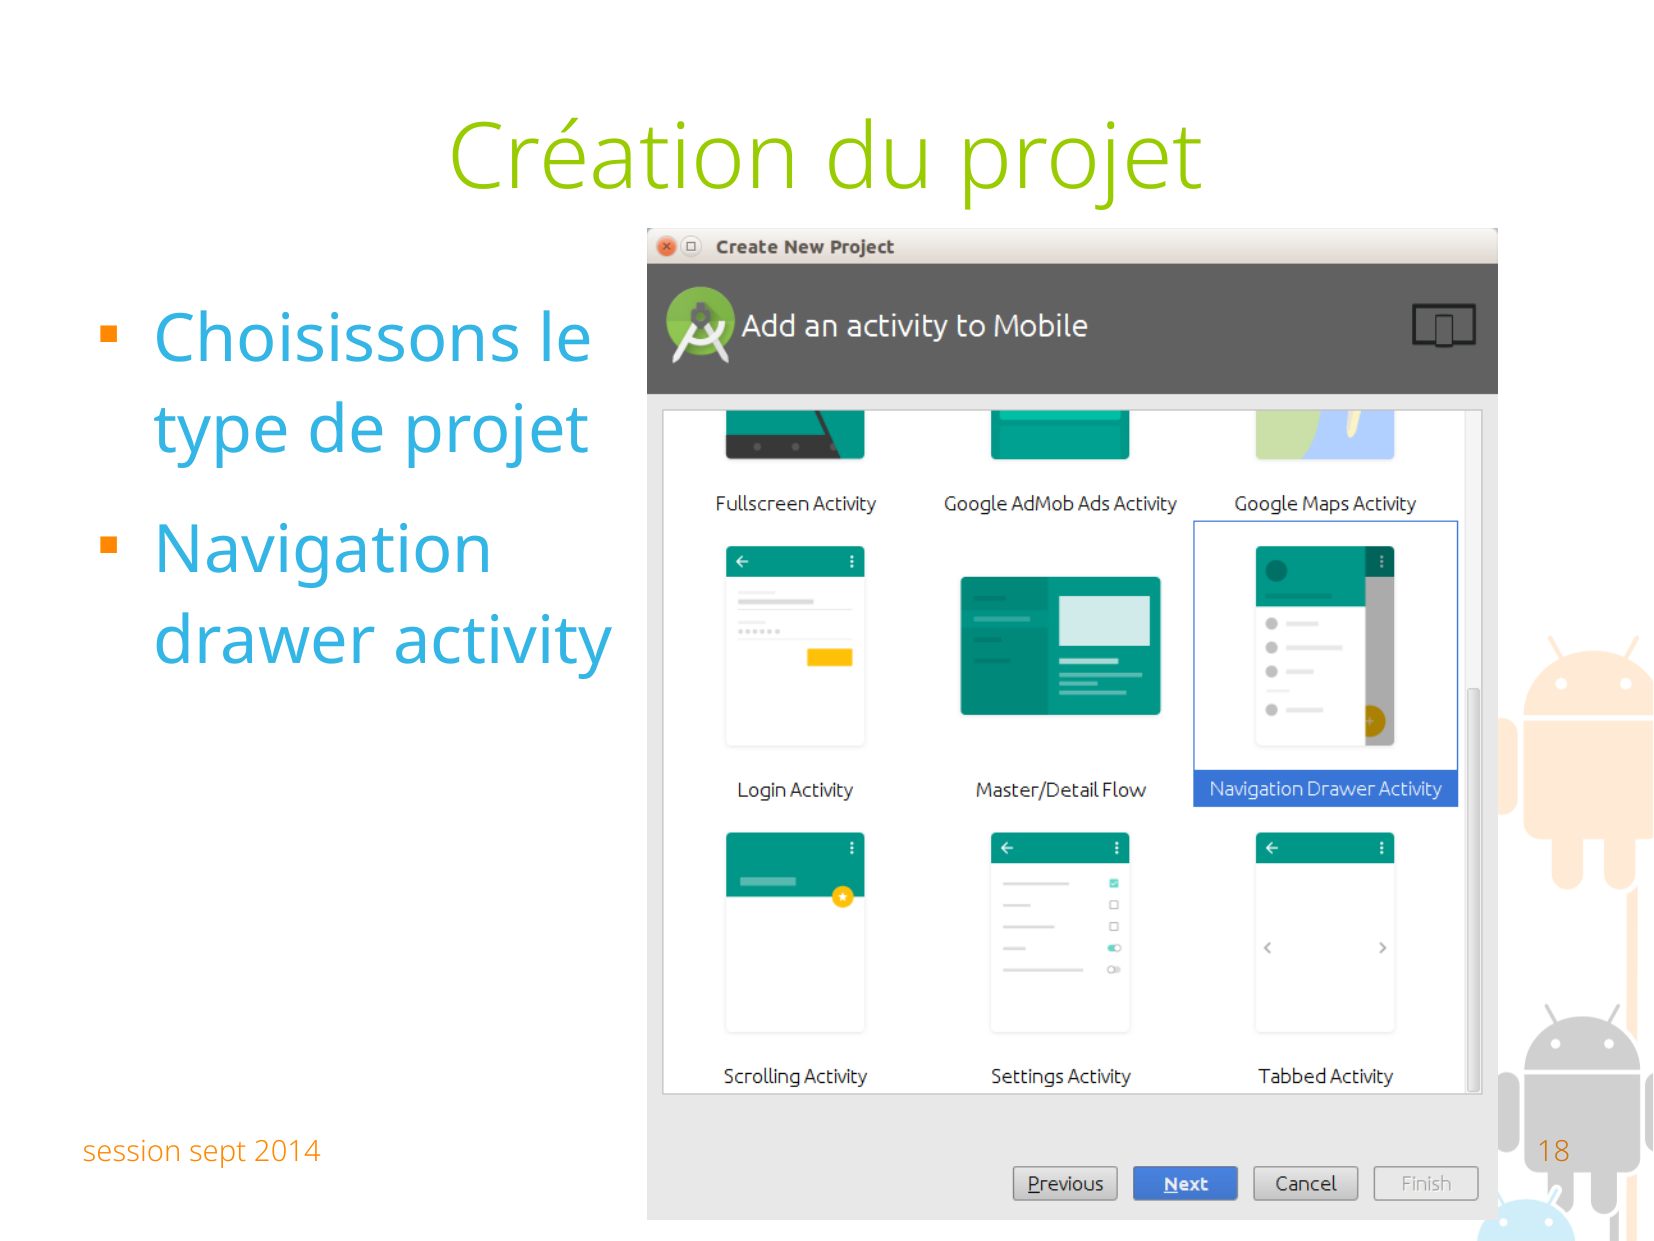

# Création du projet
Choisissons le type de projet
Navigation drawer activity
session sept 2014
Yann Caron (c) 2014
18